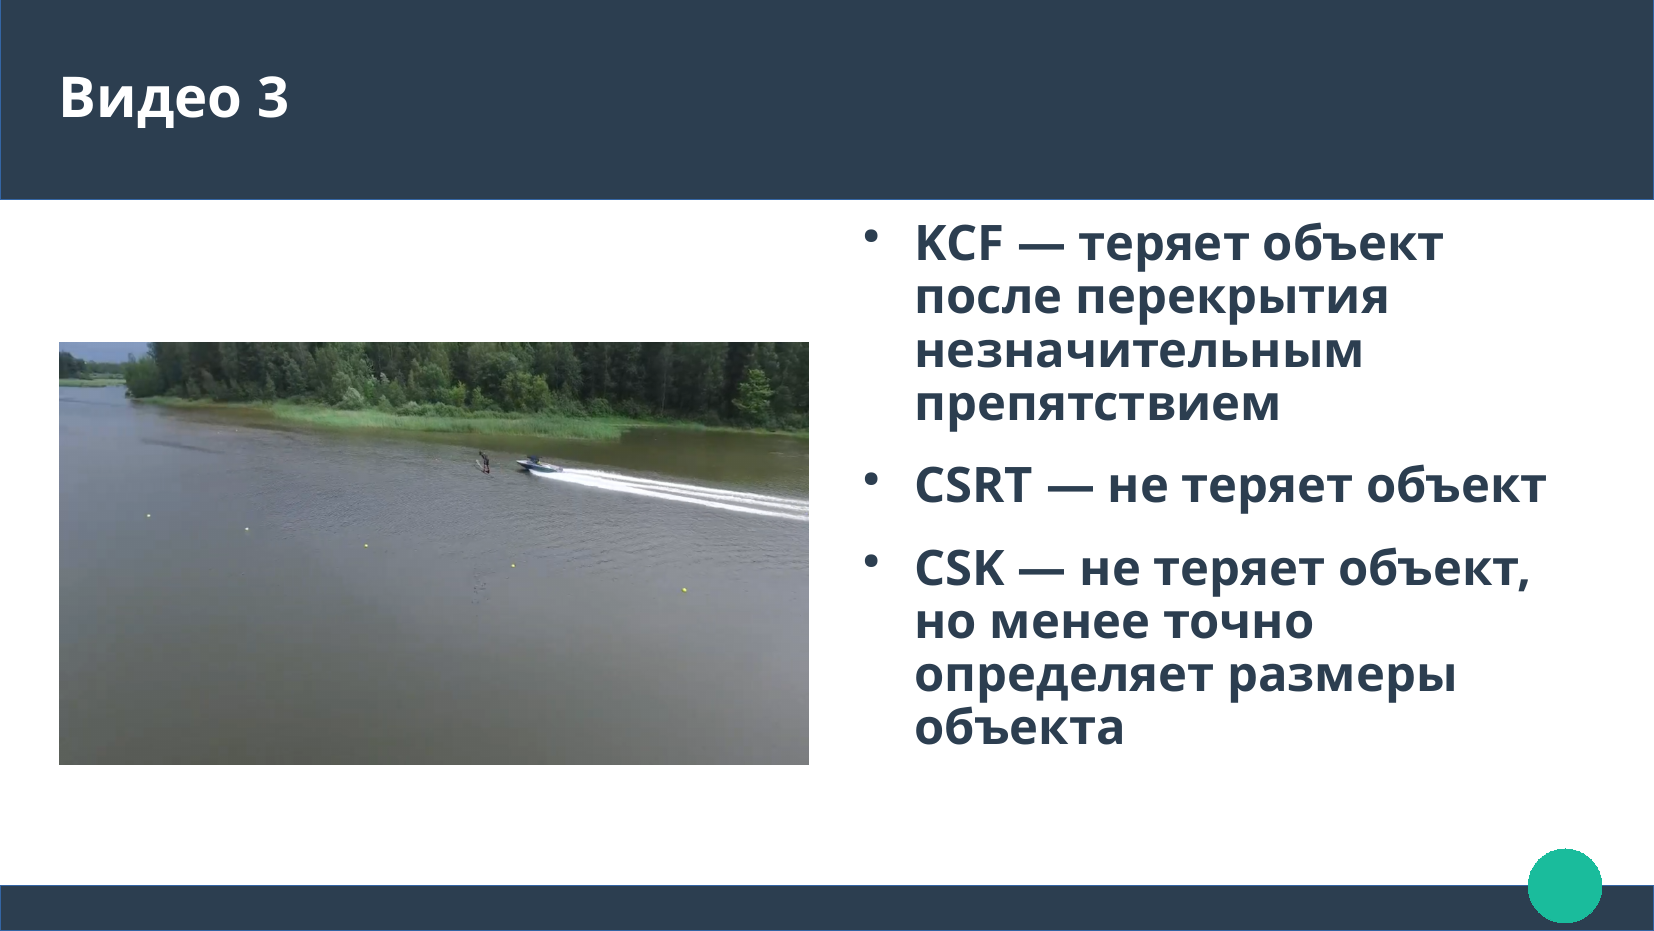

# Видео 3
KCF — теряет объект после перекрытия незначительным препятствием
CSRT — не теряет объект
CSK — не теряет объект, но менее точно определяет размеры объекта